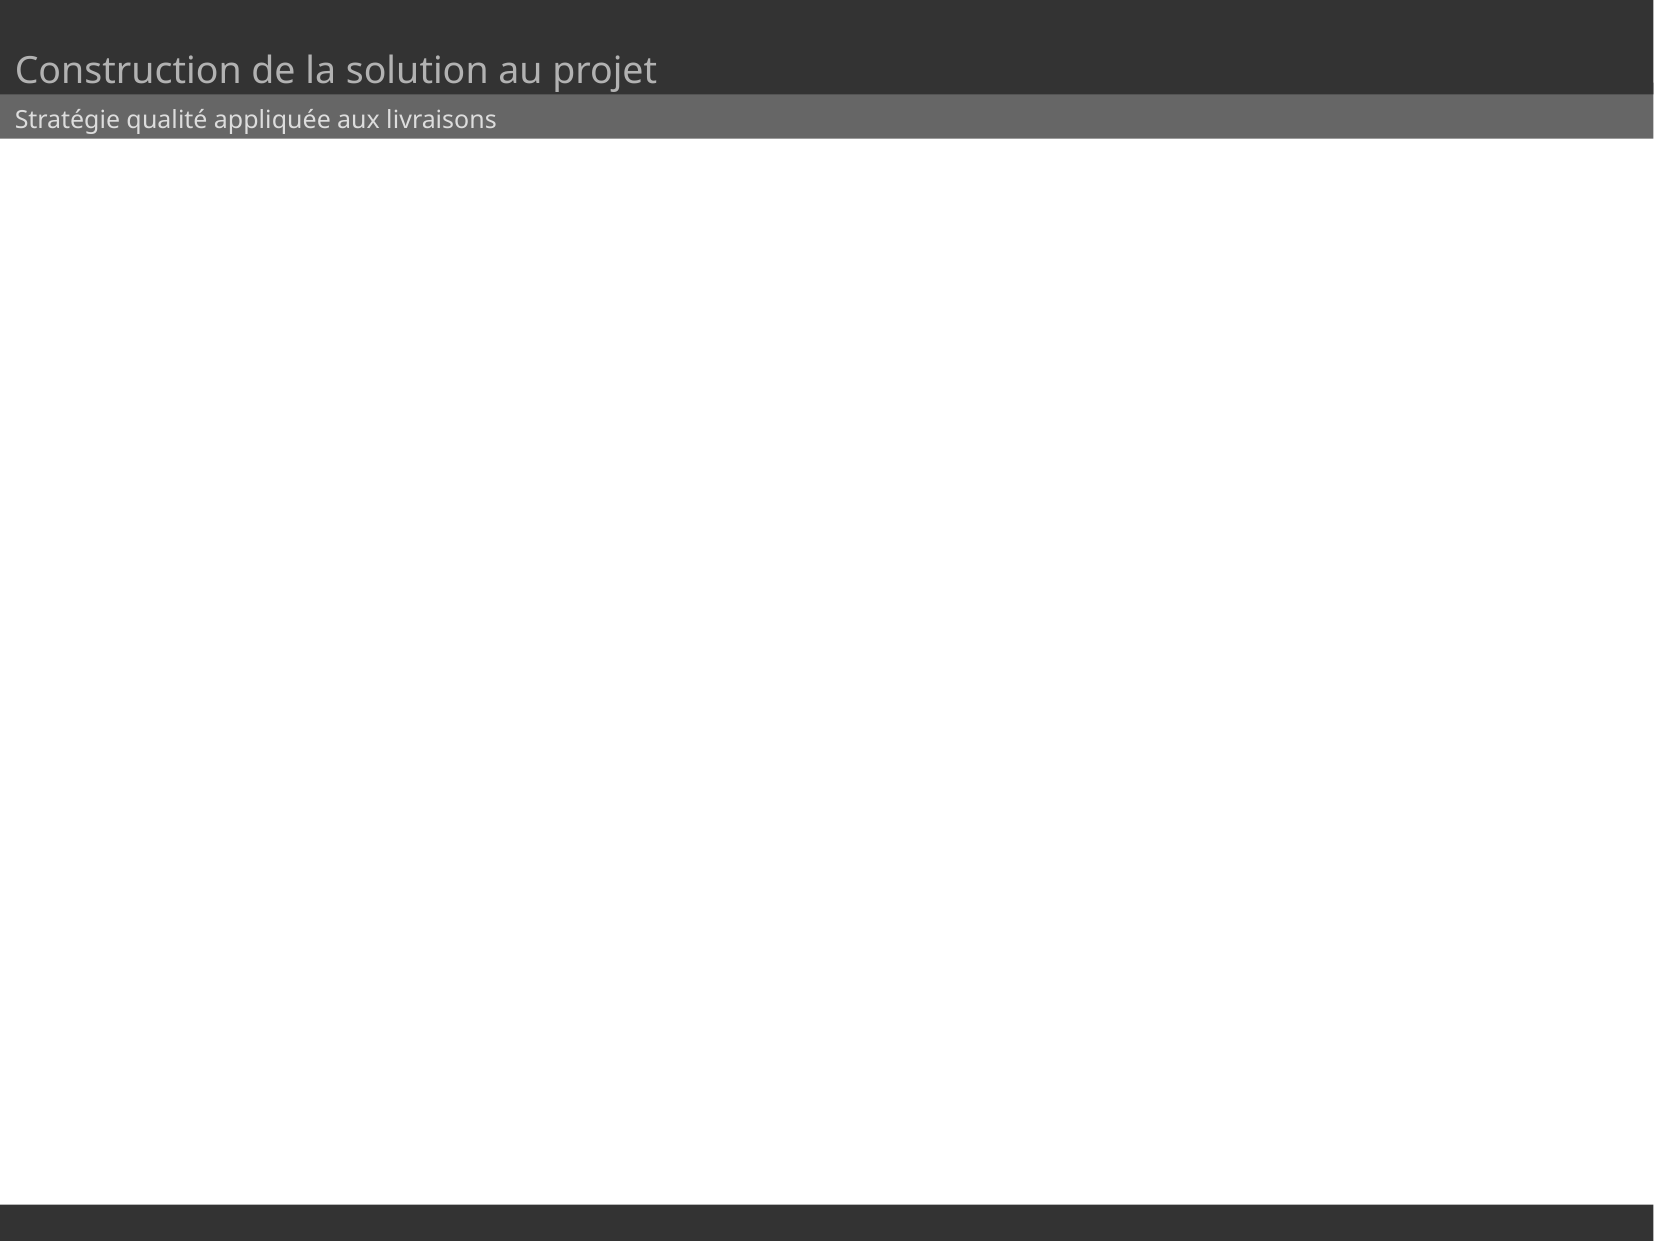

Construction de la solution au projet
Stratégie qualité appliquée aux livraisons